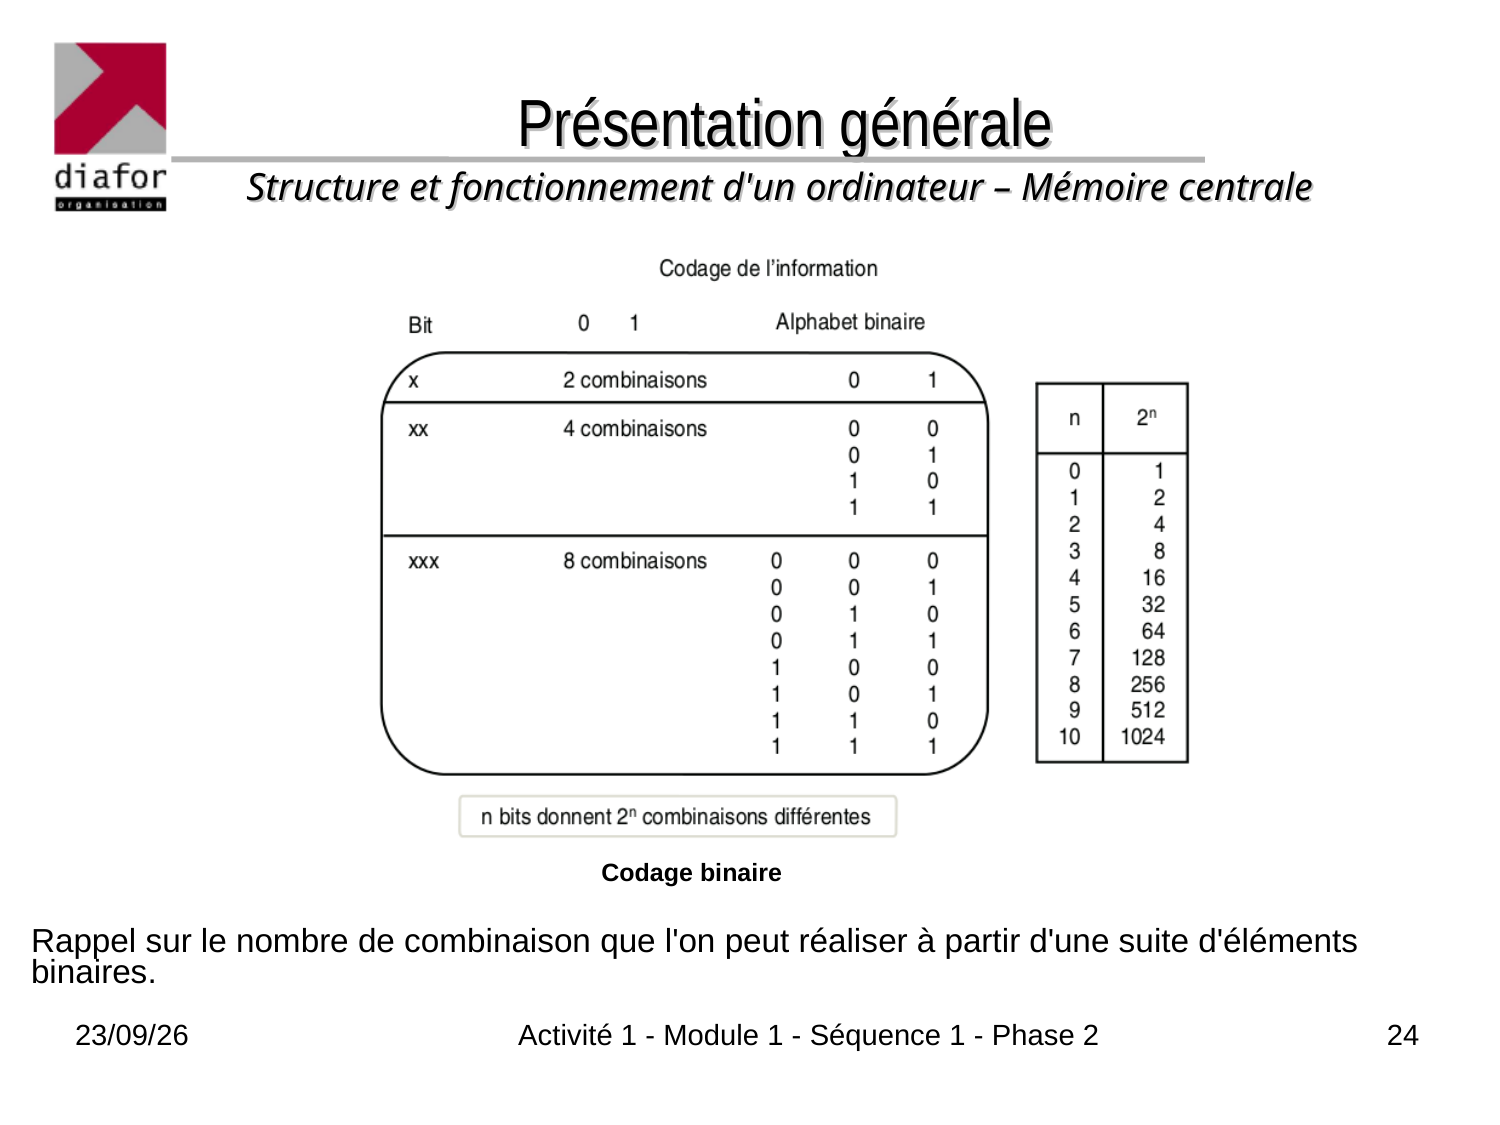

# Présentation générale Structure et fonctionnement d'un ordinateur – Mémoire centrale
Codage binaire
Rappel sur le nombre de combinaison que l'on peut réaliser à partir d'une suite d'éléments binaires.
Activité 1 - Module 1 - Séquence 1 - Phase 2
24